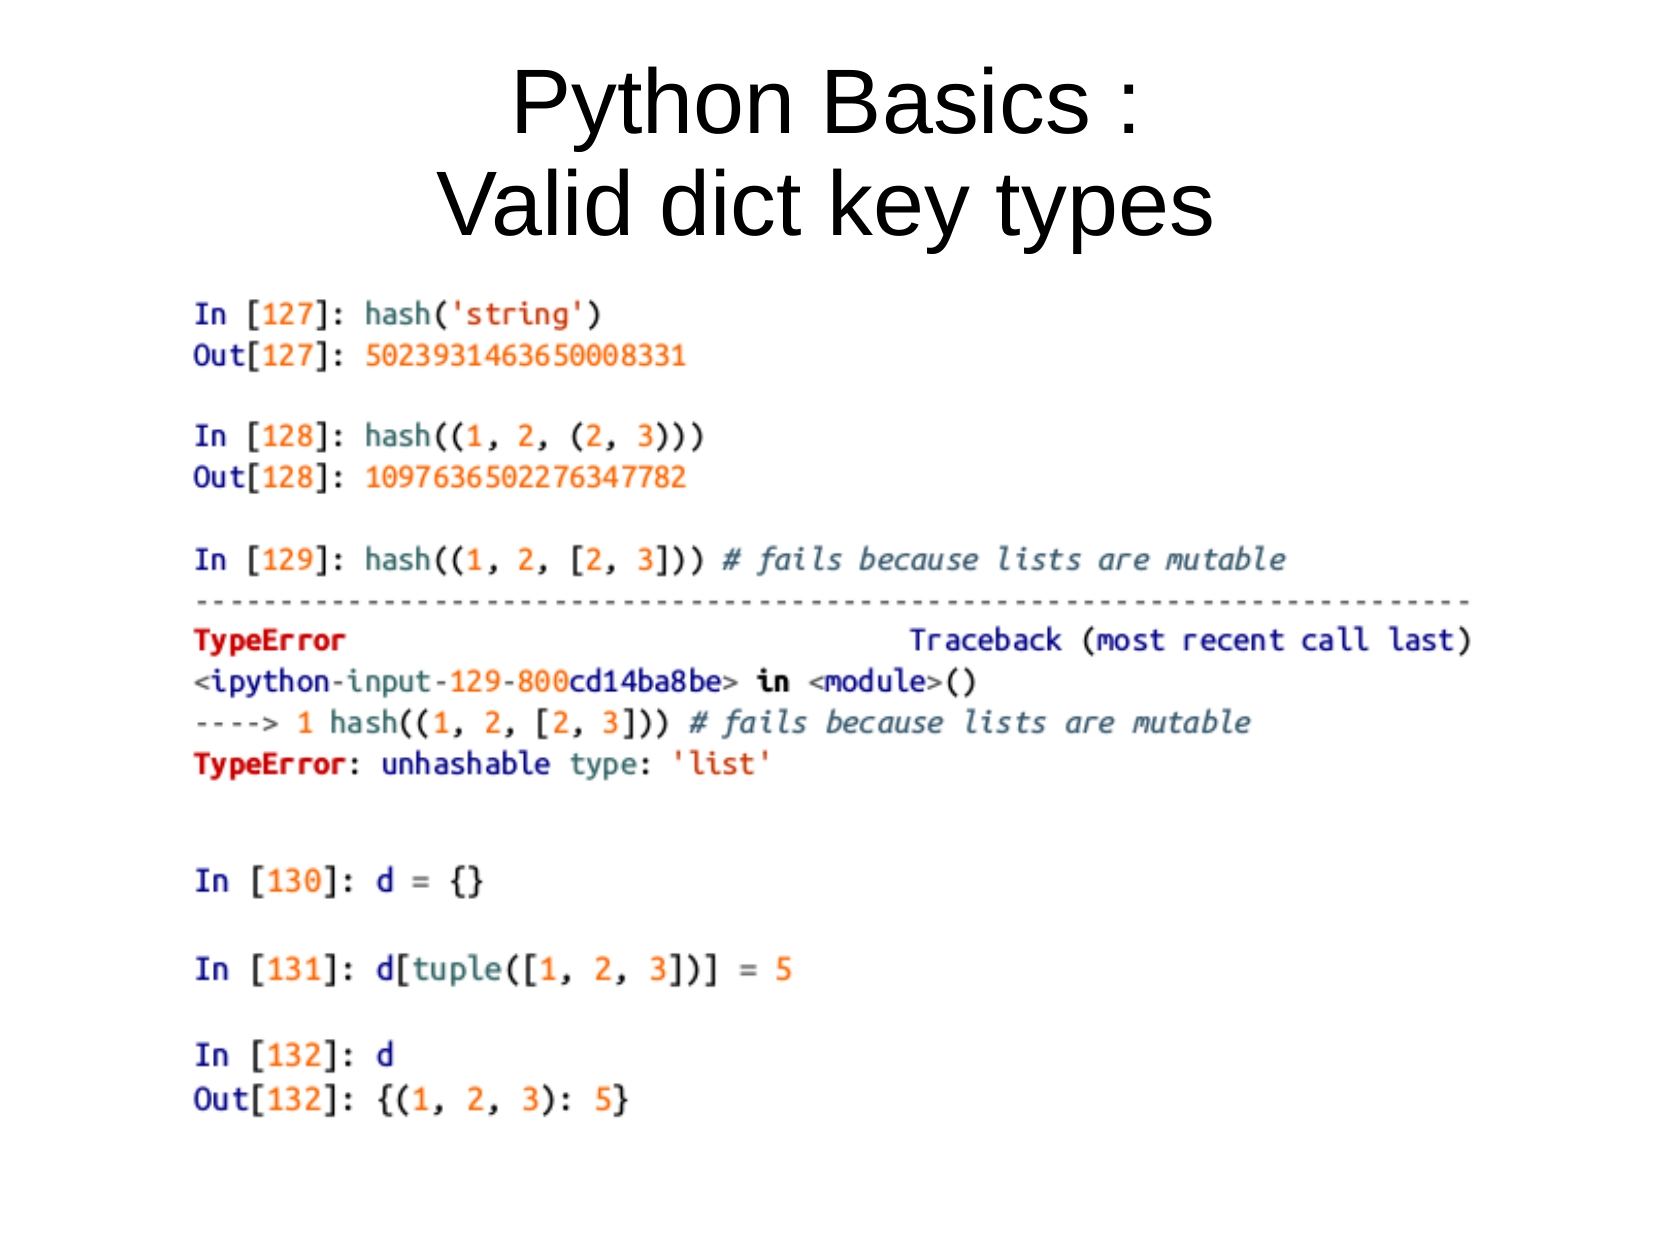

# Python Basics : Valid dict key types